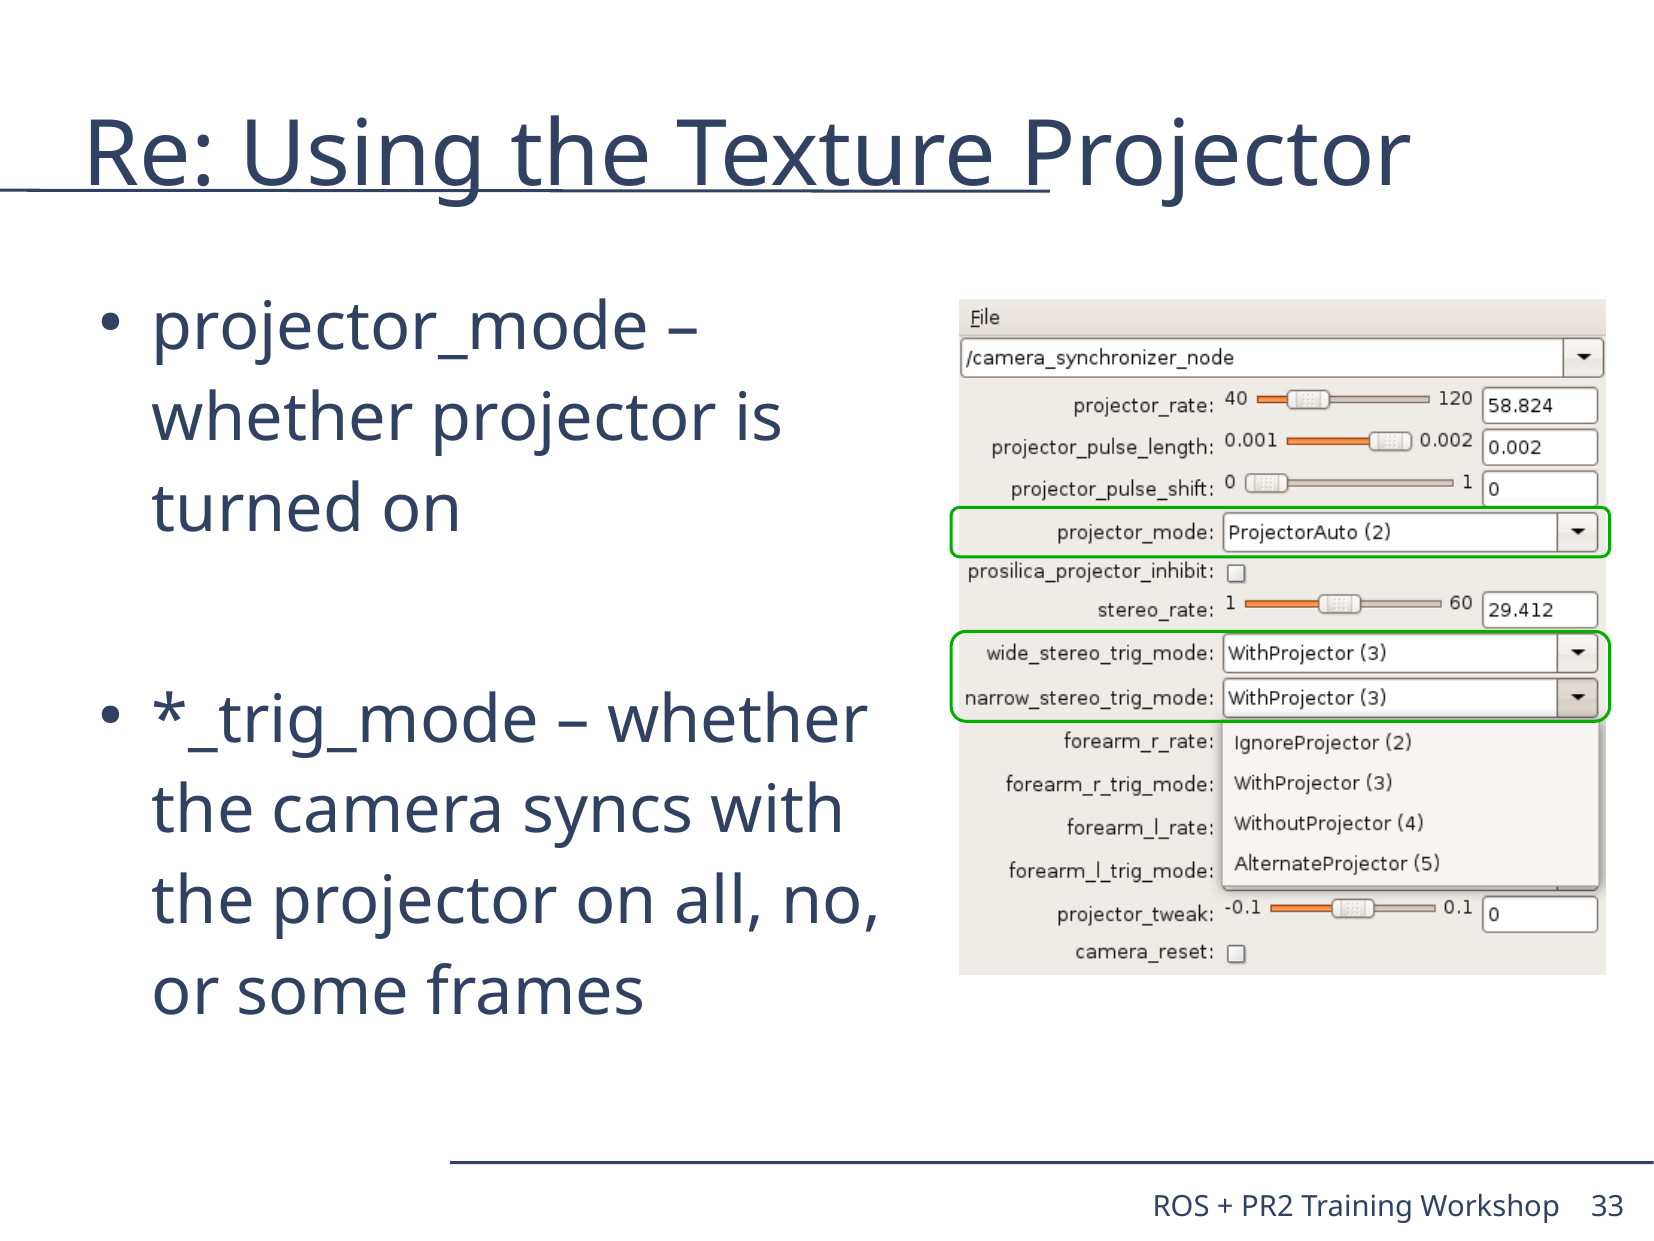

# Re: Using the Texture Projector
projector_mode – whether projector is turned on
*_trig_mode – whether the camera syncs with the projector on all, no, or some frames